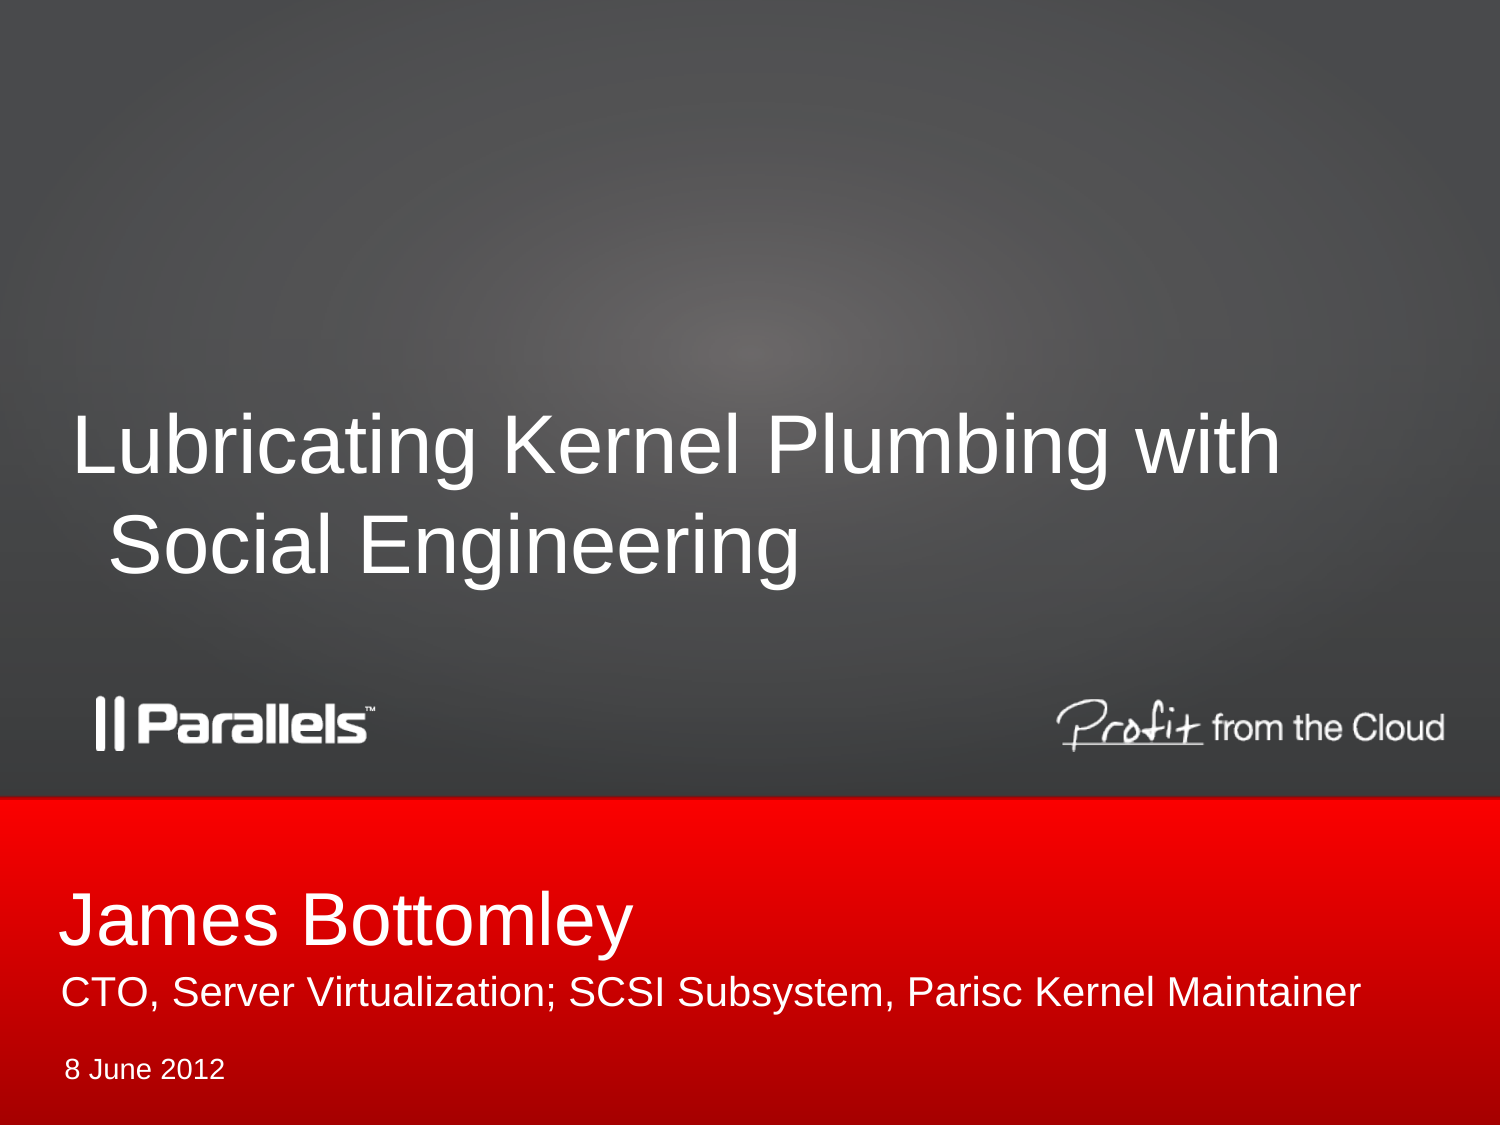

Lubricating Kernel Plumbing with Social Engineering
James Bottomley
CTO, Server Virtualization; SCSI Subsystem, Parisc Kernel Maintainer
8 June 2012